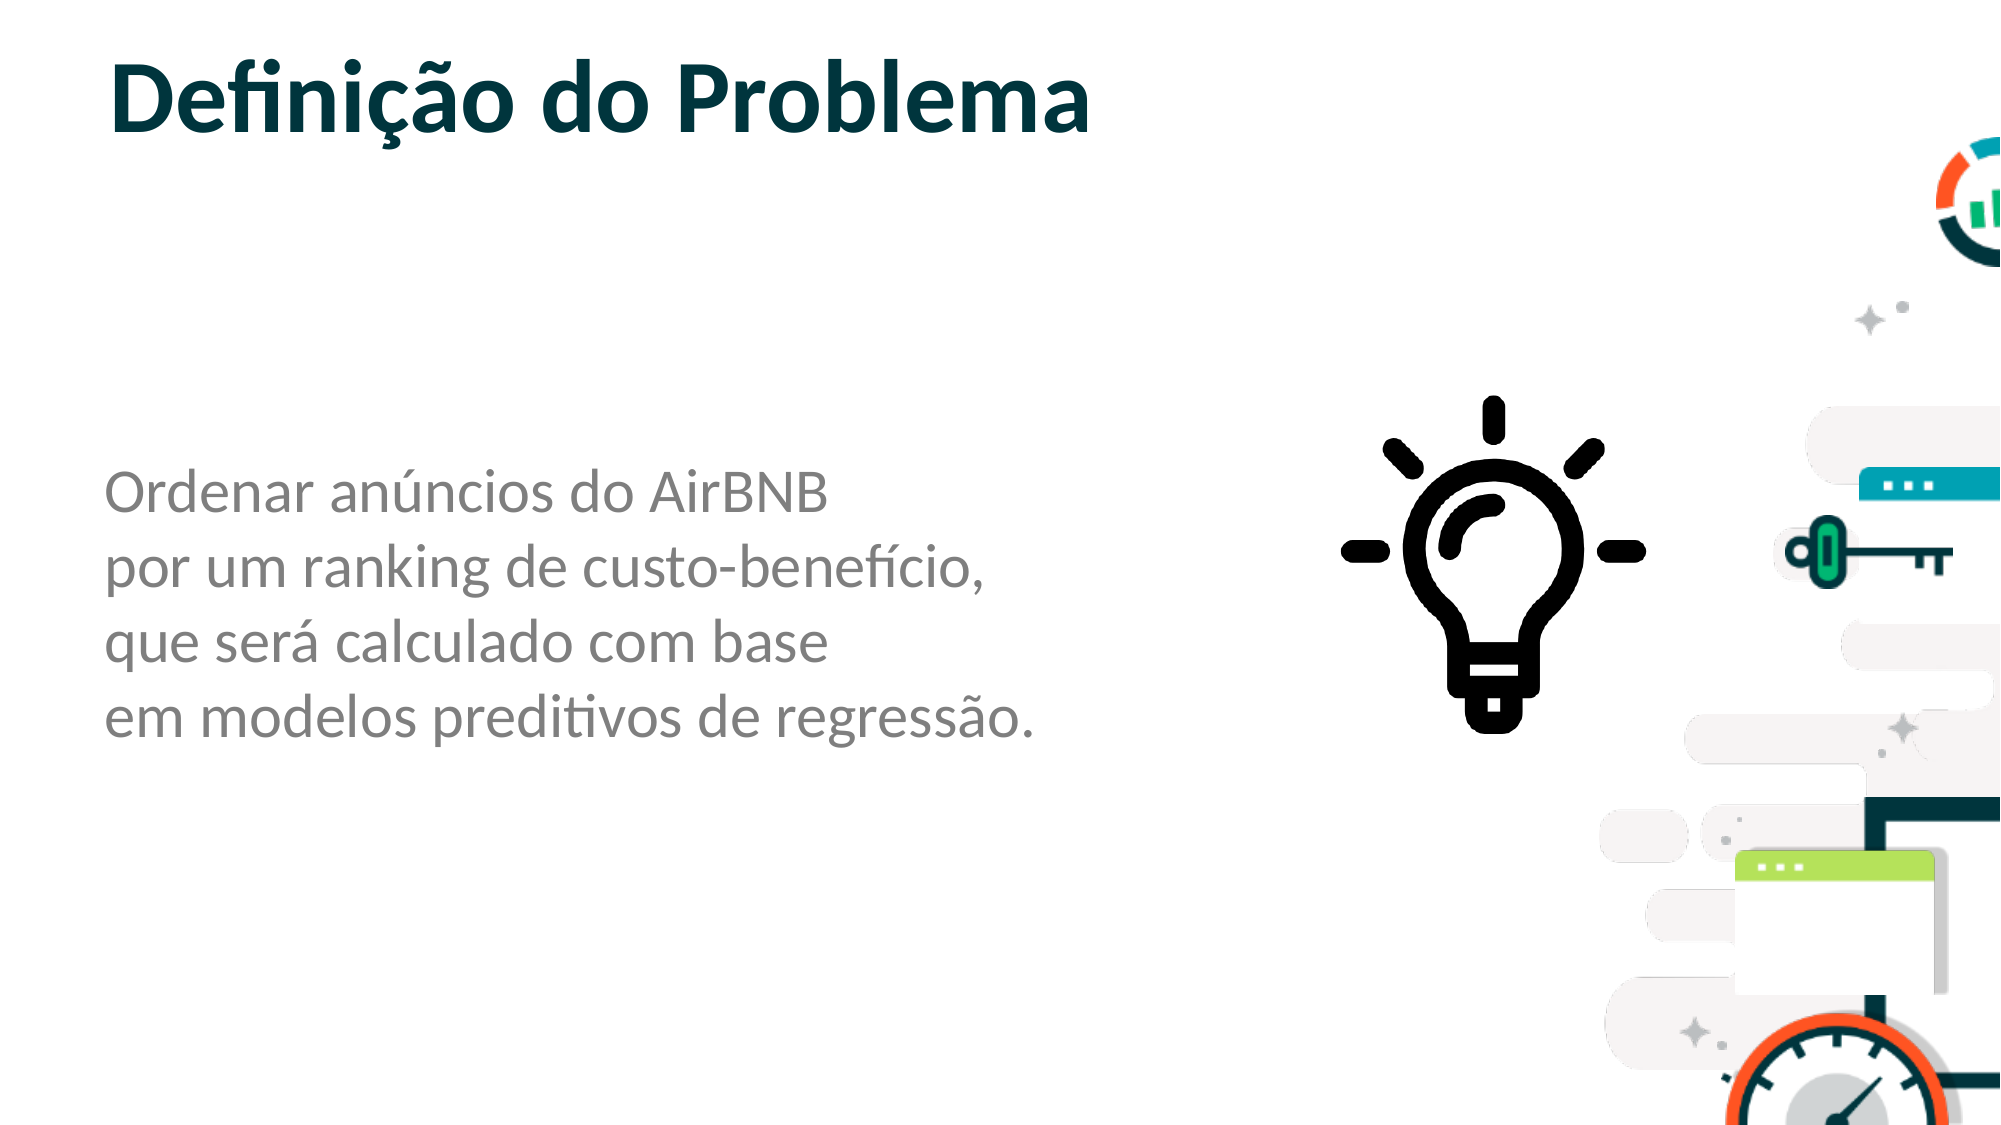

# Definição do Problema
Ordenar anúncios do AirBNB
por um ranking de custo-benefício,
que será calculado com base
em modelos preditivos de regressão.